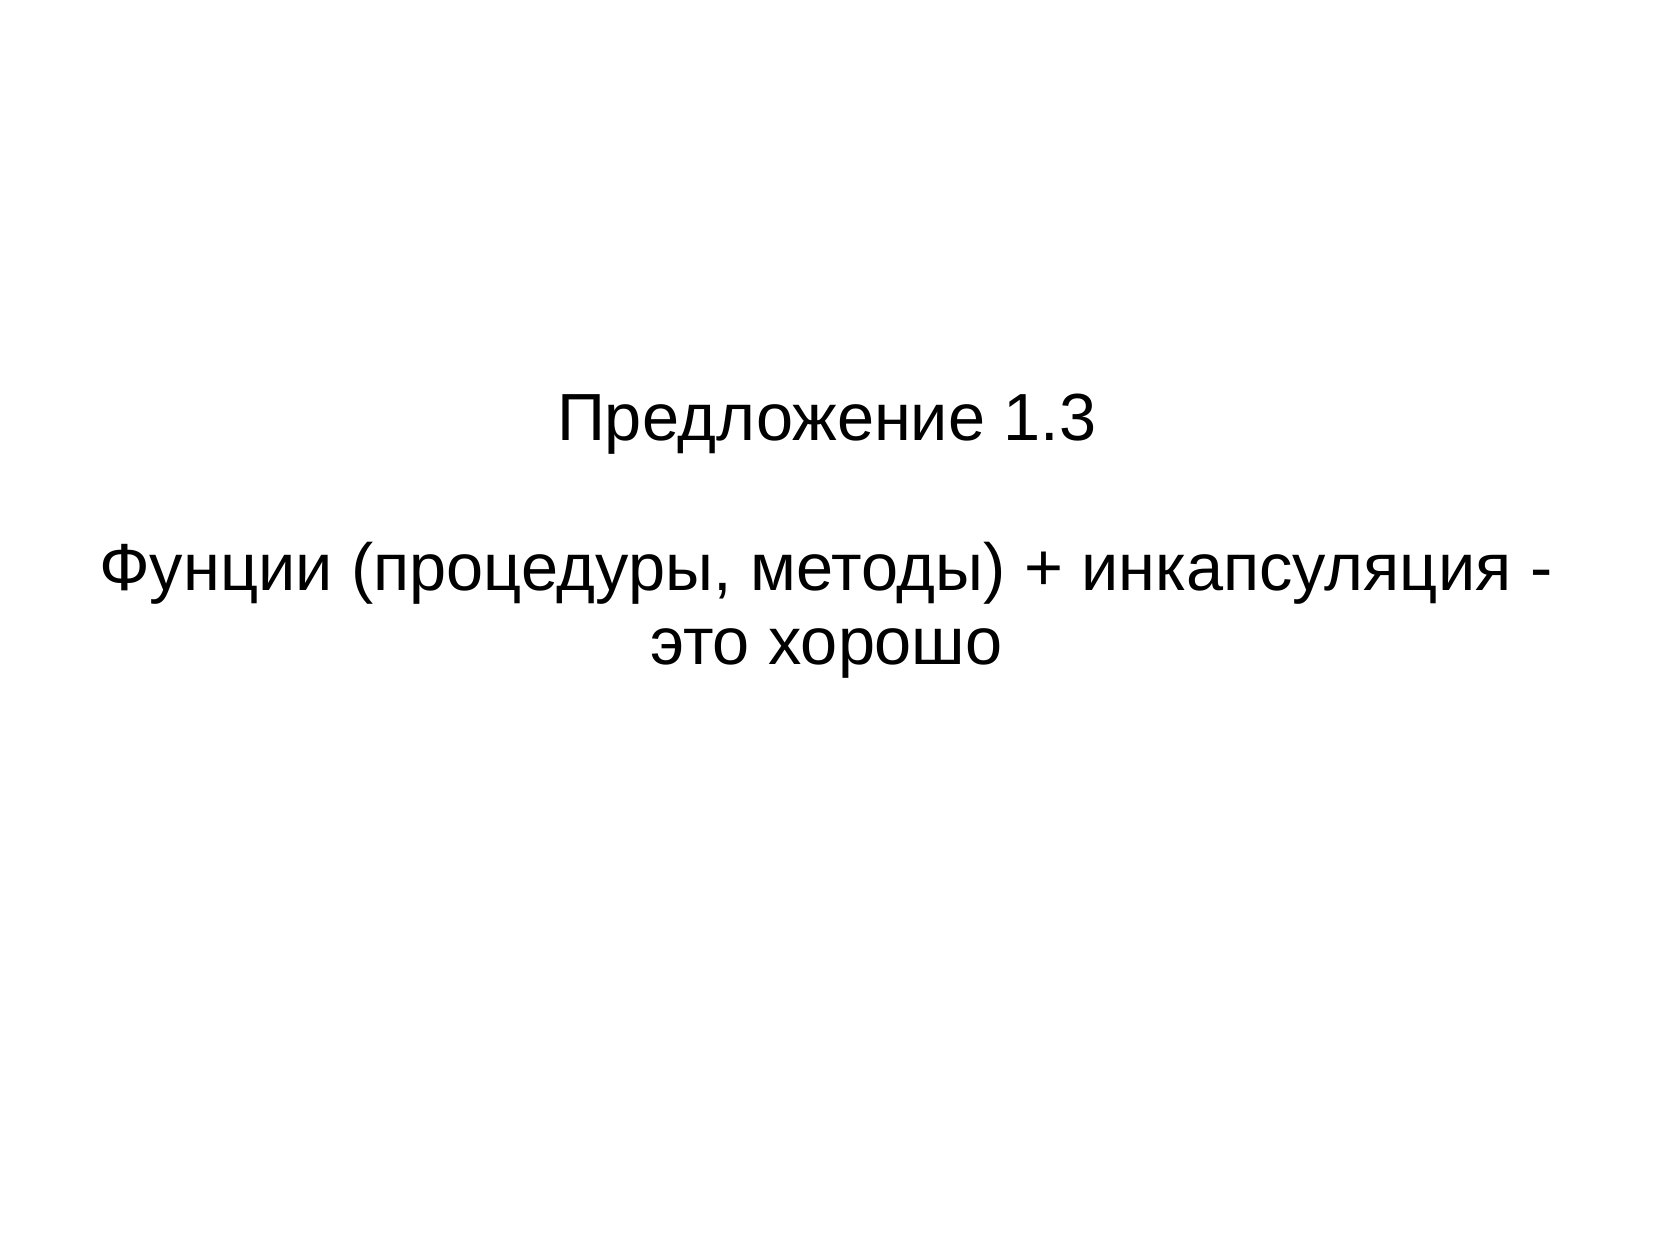

# Предложение 1.3
Фунции (процедуры, методы) + инкапсуляция - это хорошо